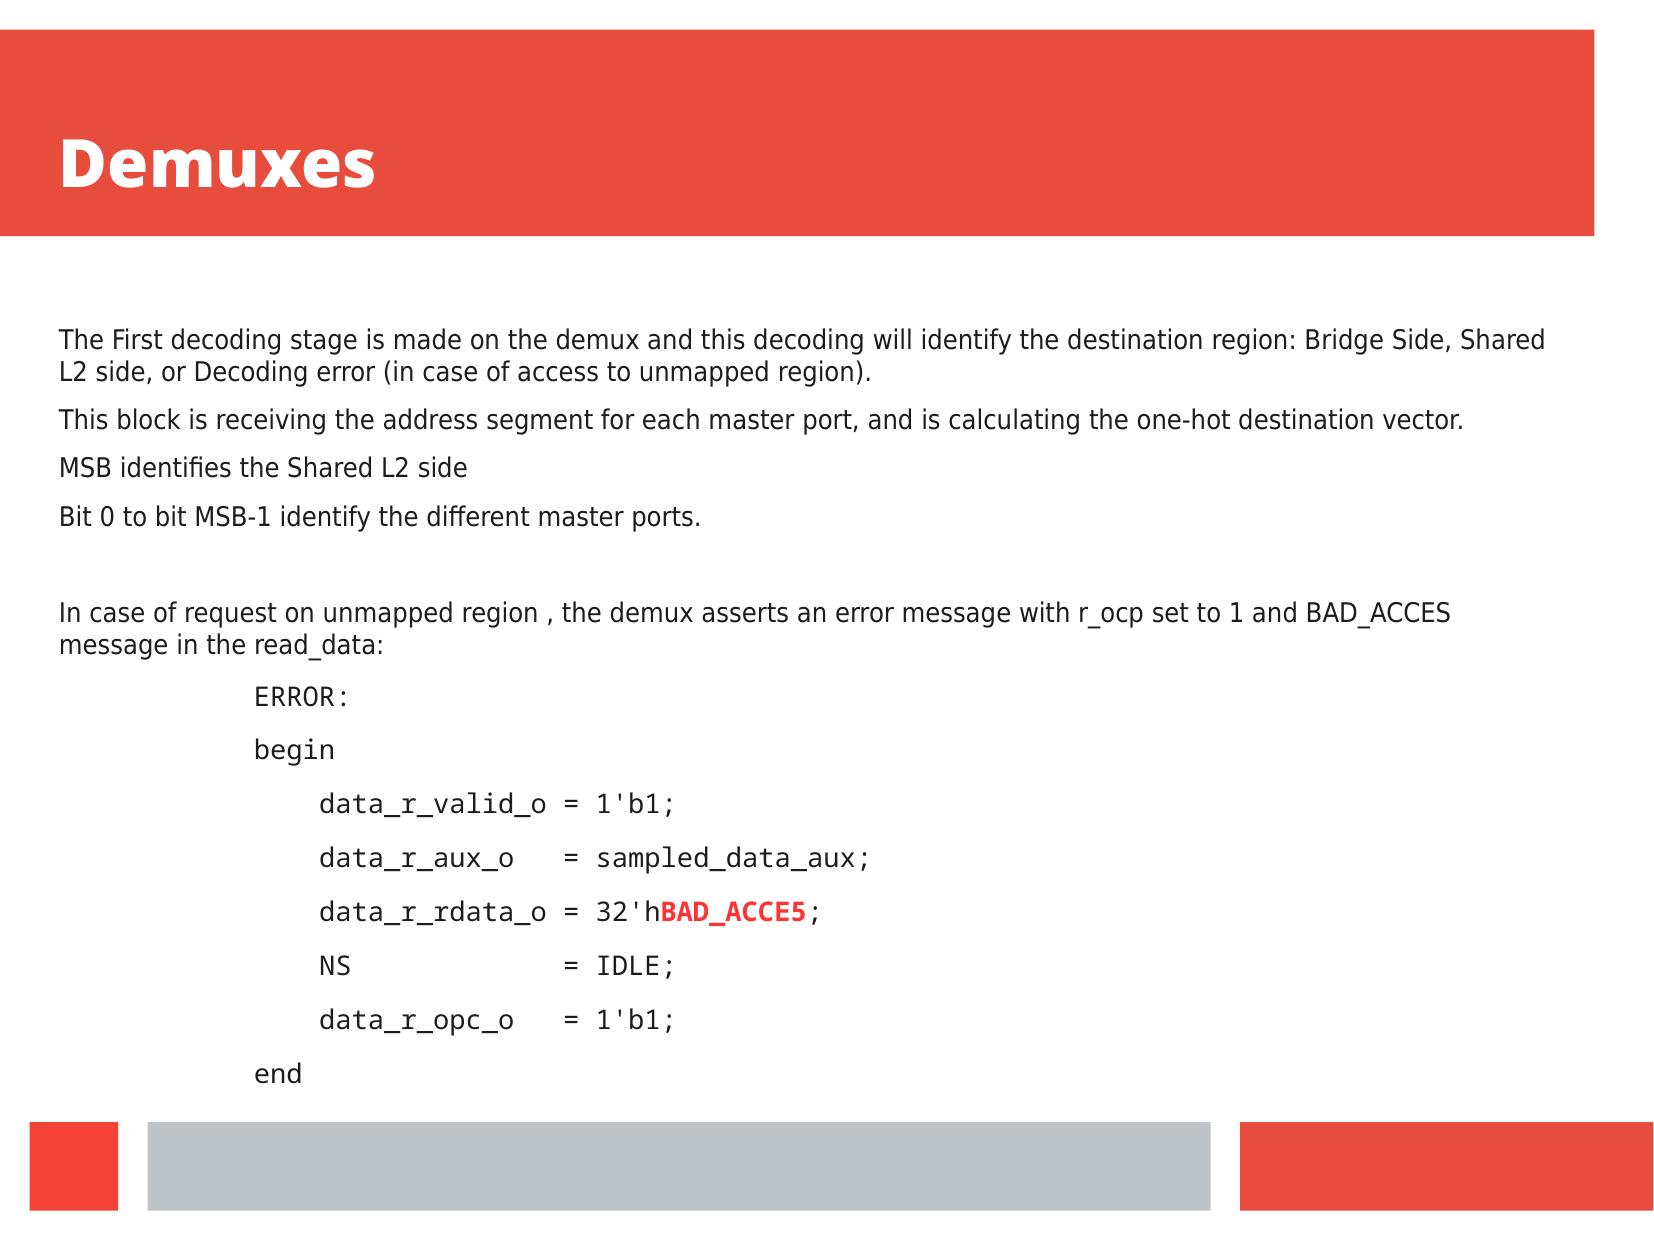

# Demuxes
The First decoding stage is made on the demux and this decoding will identify the destination region: Bridge Side, Shared L2 side, or Decoding error (in case of access to unmapped region).
This block is receiving the address segment for each master port, and is calculating the one-hot destination vector.
MSB identifies the Shared L2 side
Bit 0 to bit MSB-1 identify the different master ports.
In case of request on unmapped region , the demux asserts an error message with r_ocp set to 1 and BAD_ACCES message in the read_data:
 ERROR:
 begin
 data_r_valid_o = 1'b1;
 data_r_aux_o = sampled_data_aux;
 data_r_rdata_o = 32'hBAD_ACCE5;
 NS = IDLE;
 data_r_opc_o = 1'b1;
 end